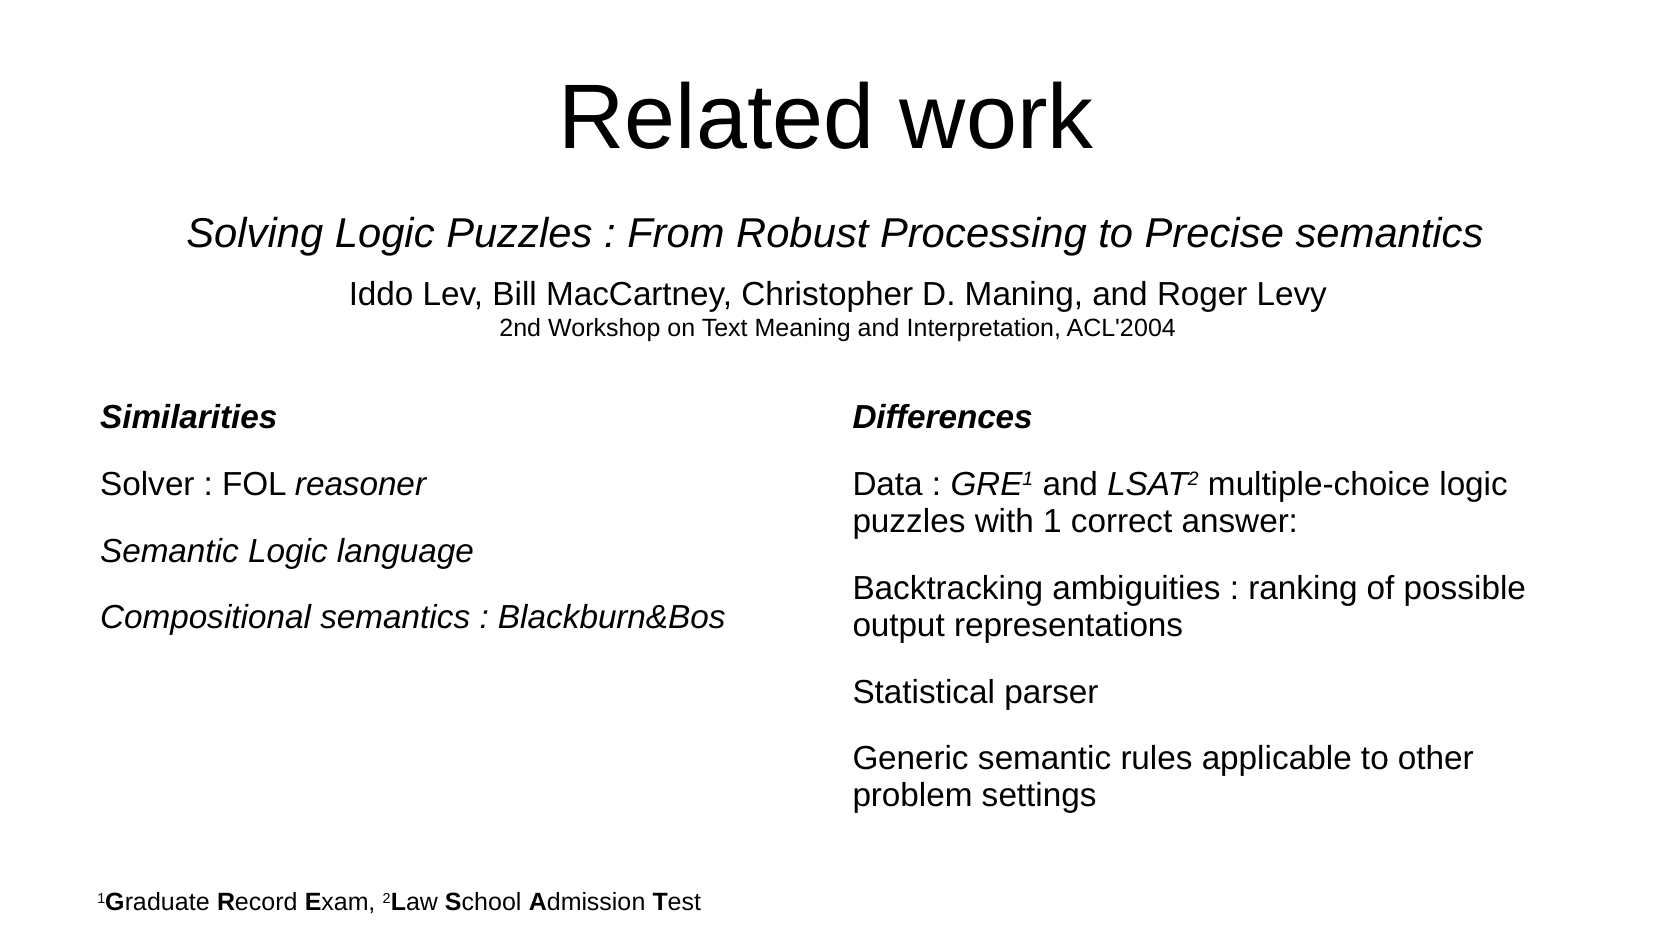

# Related work
Solving Logic Puzzles : From Robust Processing to Precise semantics
Iddo Lev, Bill MacCartney, Christopher D. Maning, and Roger Levy
2nd Workshop on Text Meaning and Interpretation, ACL'2004
Similarities
Solver : FOL reasoner
Semantic Logic language
Compositional semantics : Blackburn&Bos
Differences
Data : GRE1 and LSAT2 multiple-choice logic puzzles with 1 correct answer:
Backtracking ambiguities : ranking of possible output representations
Statistical parser
Generic semantic rules applicable to other problem settings
1Graduate Record Exam, 2Law School Admission Test